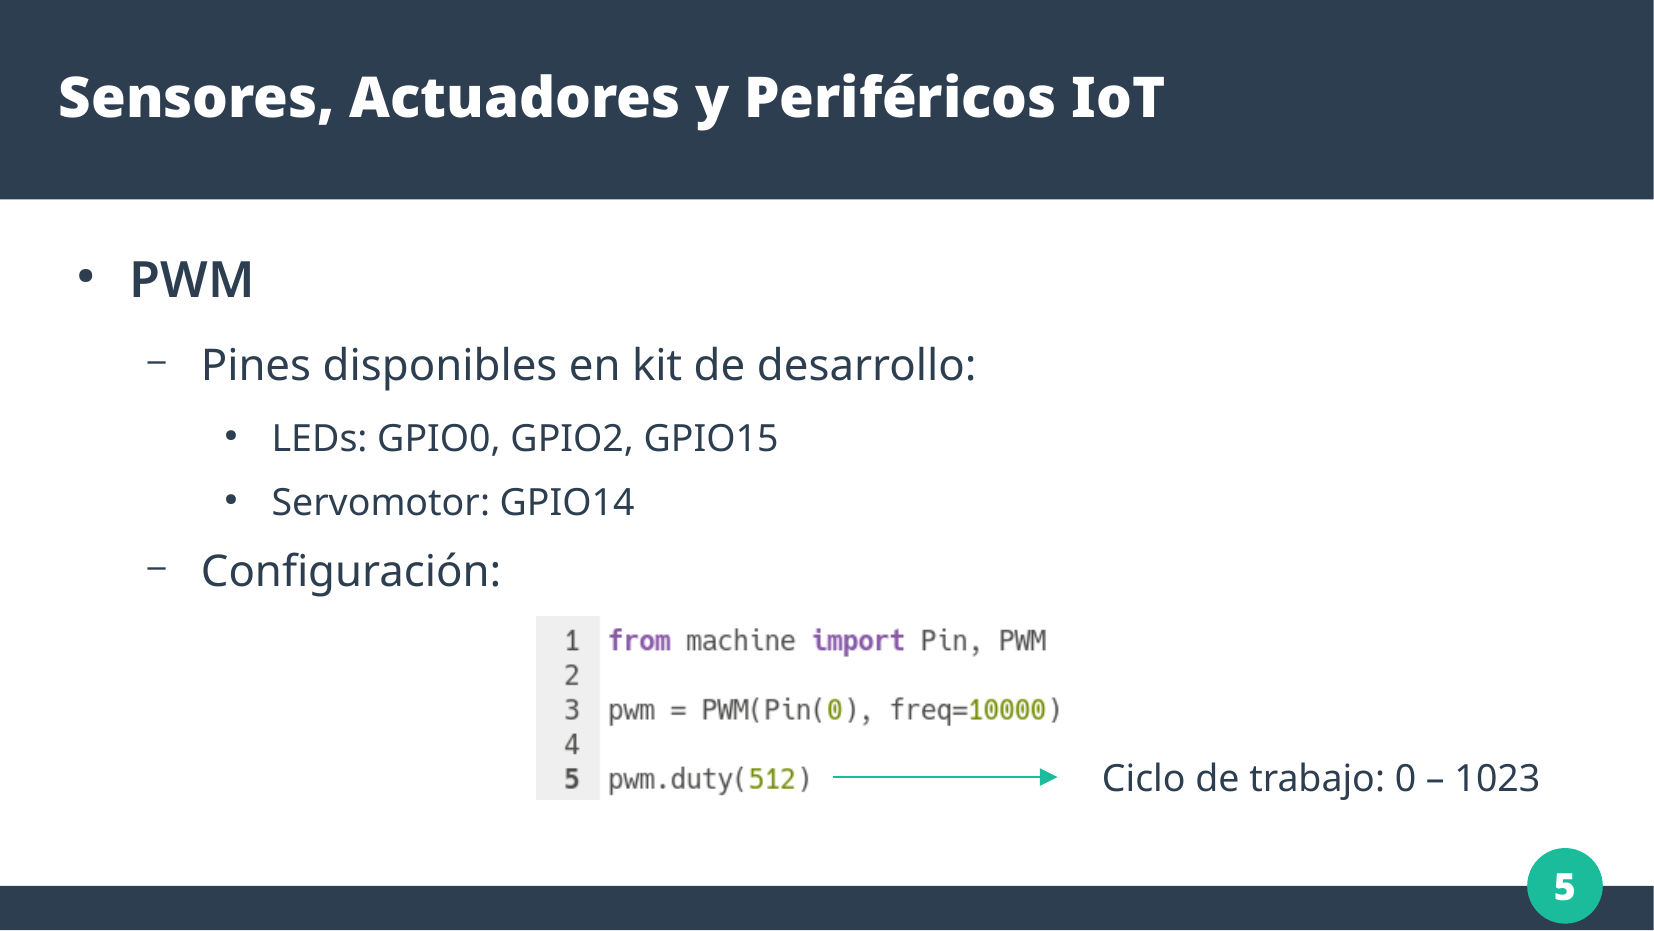

# Sensores, Actuadores y Periféricos IoT
PWM
Pines disponibles en kit de desarrollo:
LEDs: GPIO0, GPIO2, GPIO15
Servomotor: GPIO14
Configuración:
Ciclo de trabajo: 0 – 1023